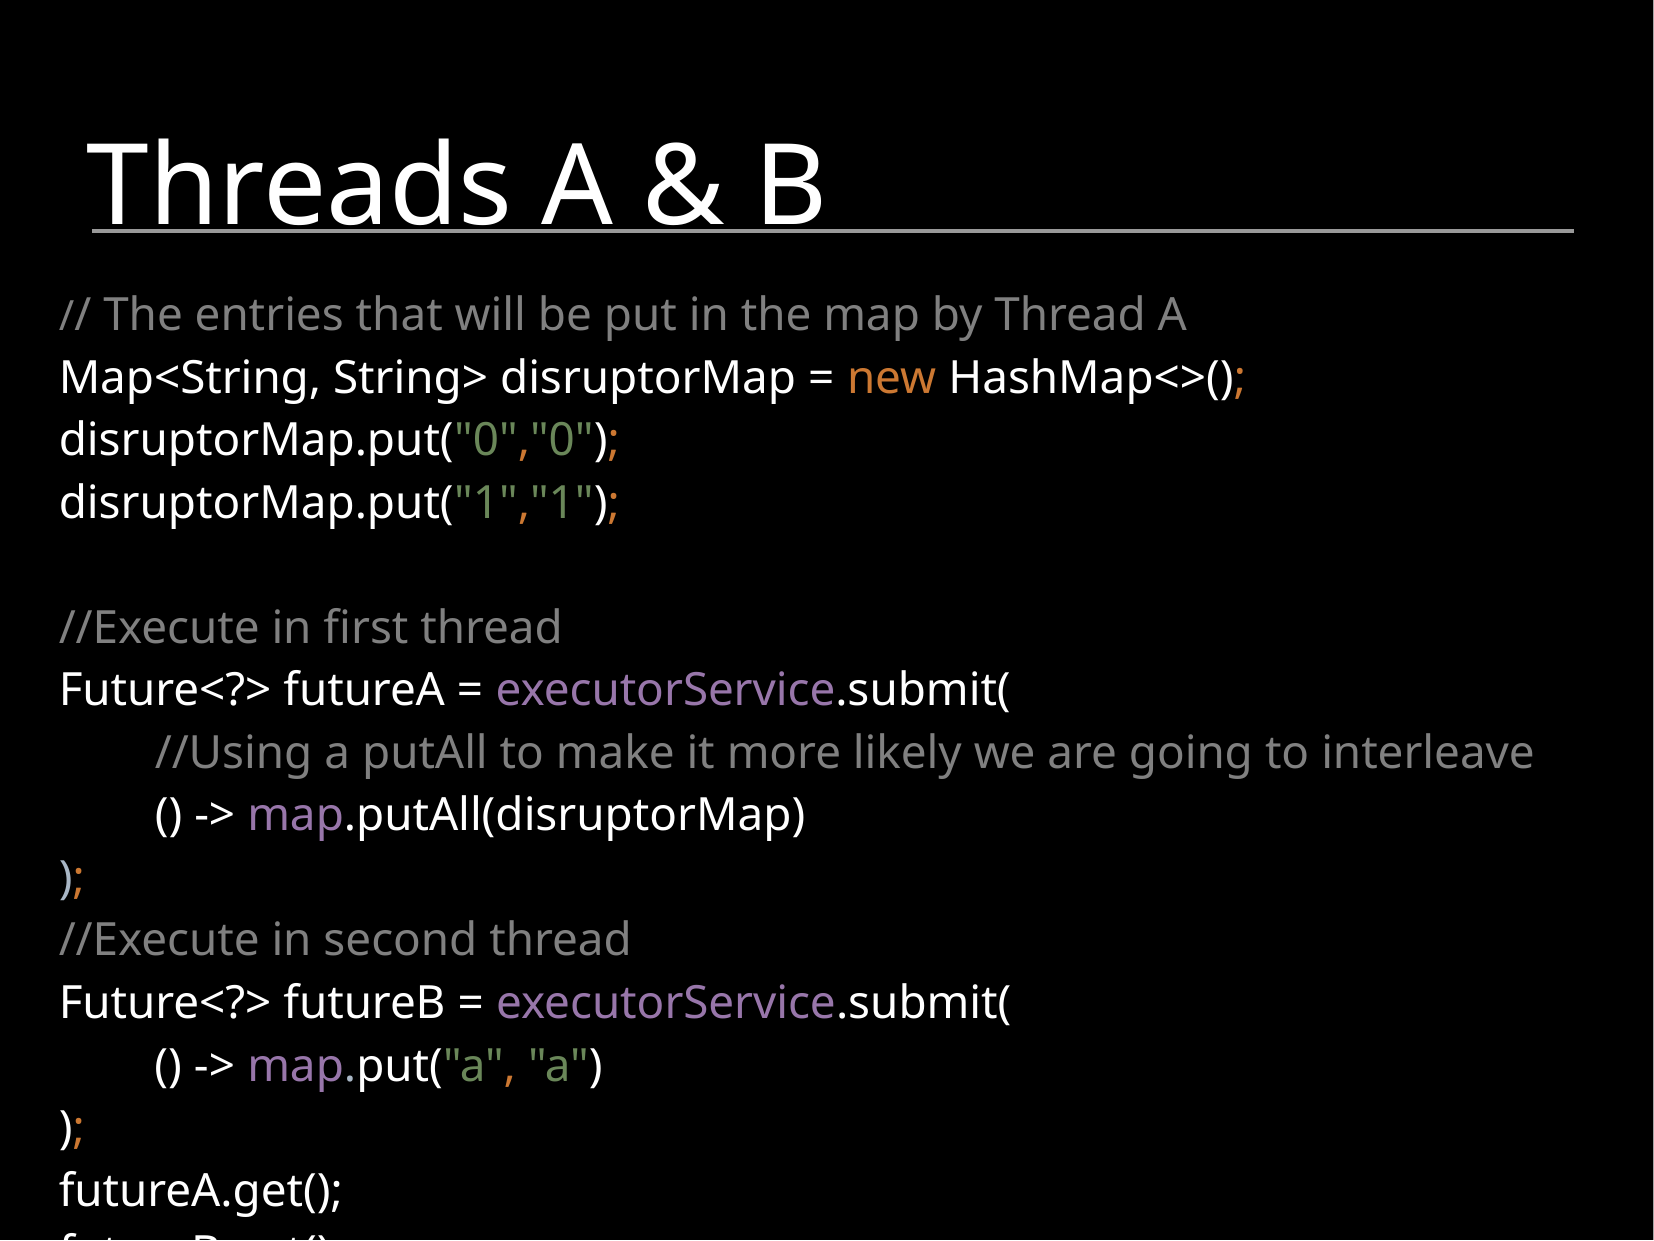

# Threads A & B
// The entries that will be put in the map by Thread A
Map<String, String> disruptorMap = new HashMap<>();
disruptorMap.put("0","0");
disruptorMap.put("1","1");
//Execute in first thread
Future<?> futureA = executorService.submit(
 //Using a putAll to make it more likely we are going to interleave
 () -> map.putAll(disruptorMap)
);
//Execute in second thread
Future<?> futureB = executorService.submit(
 () -> map.put("a", "a")
);
futureA.get();
futureB.get();